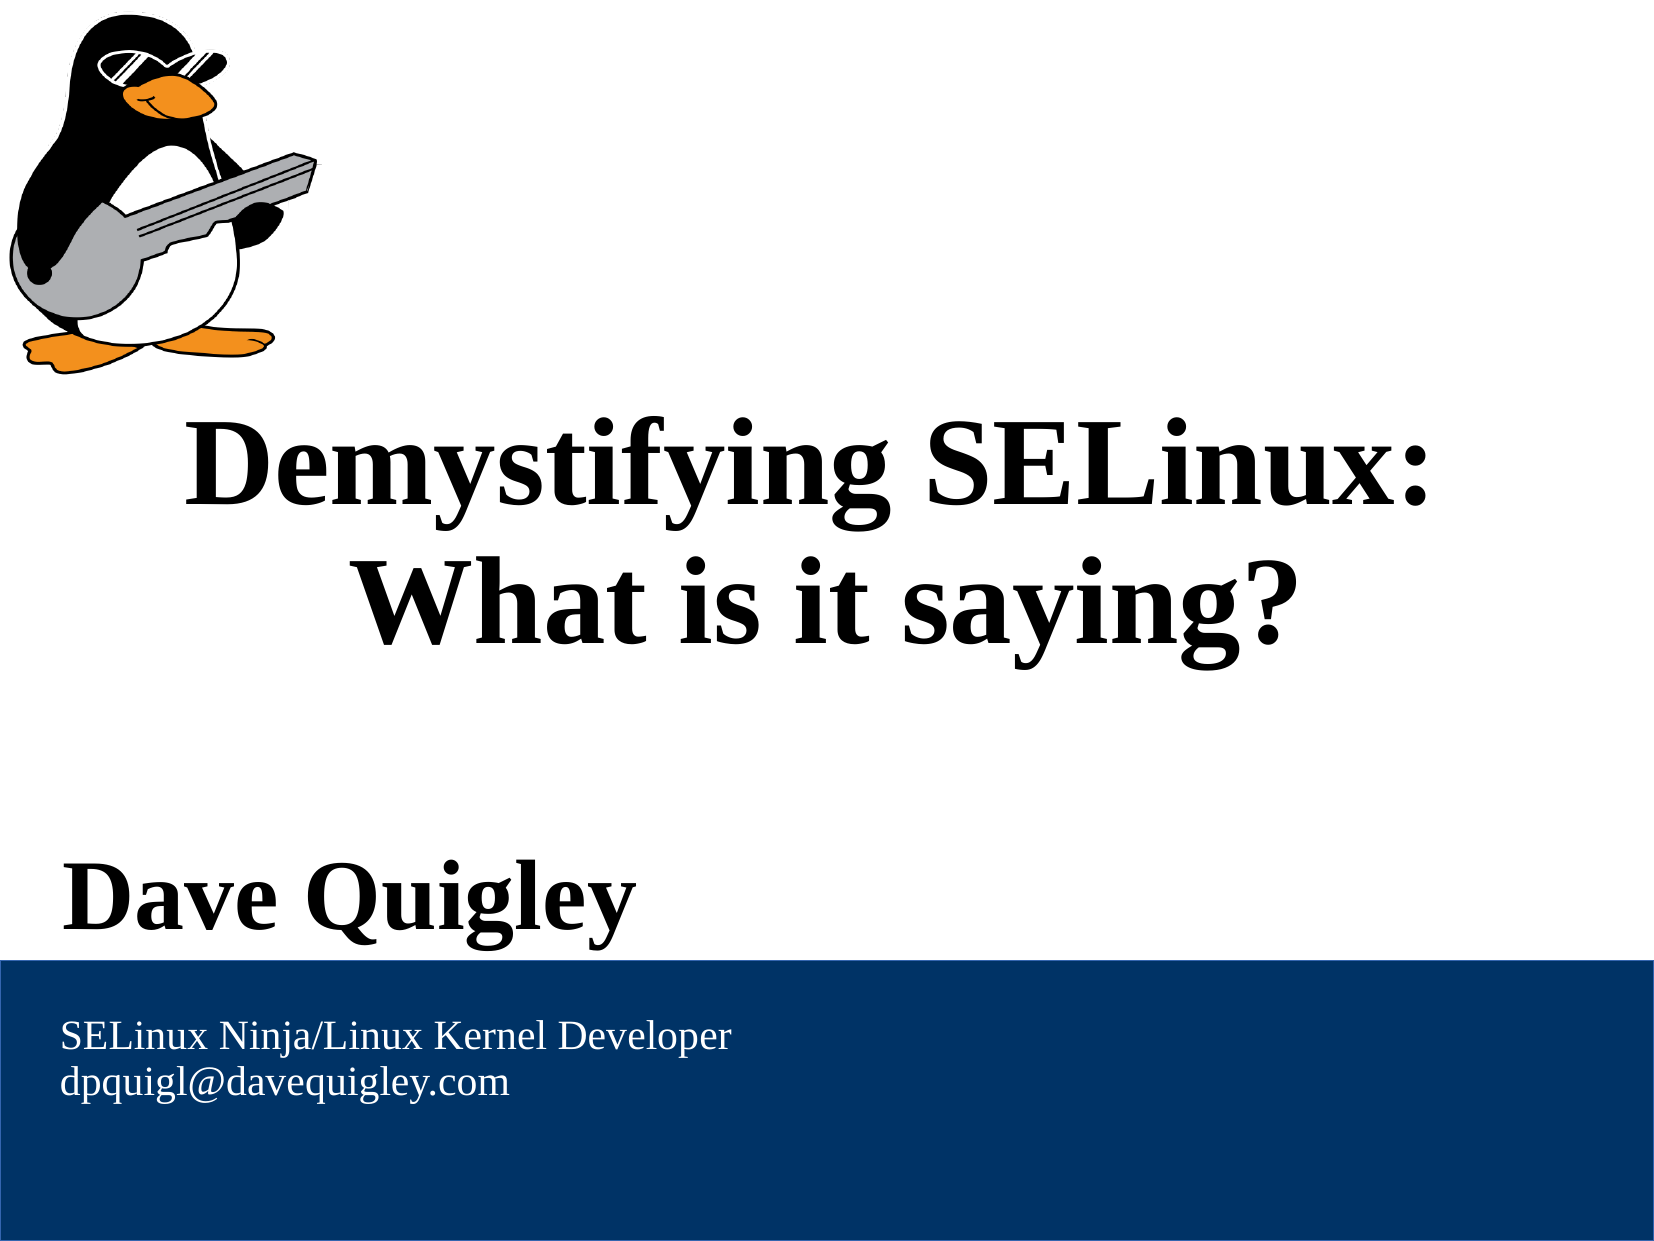

# Demystifying SELinux: What is it saying?
Dave Quigley
SELinux Ninja/Linux Kernel Developer
dpquigl@davequigley.com